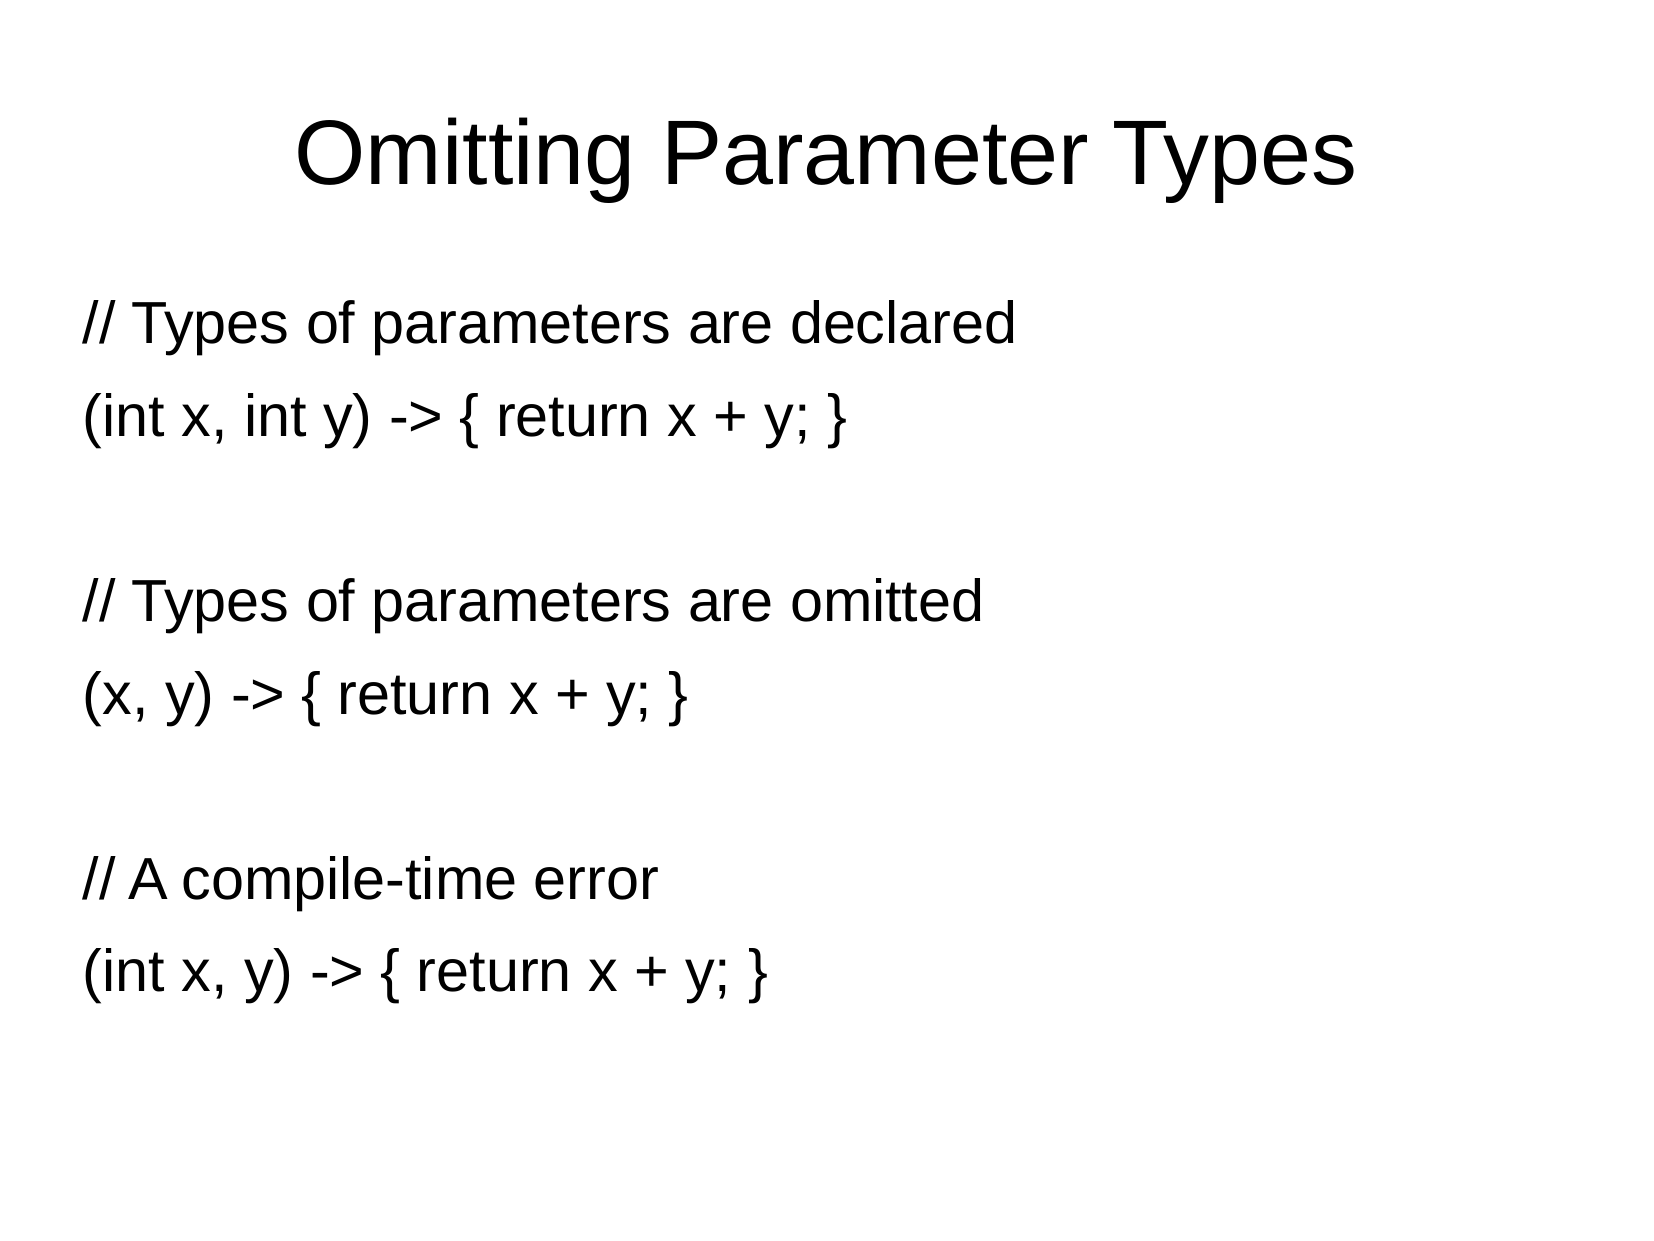

# Omitting Parameter Types
// Types of parameters are declared
(int x, int y) -> { return x + y; }
// Types of parameters are omitted
(x, y) -> { return x + y; }
// A compile-time error
(int x, y) -> { return x + y; }